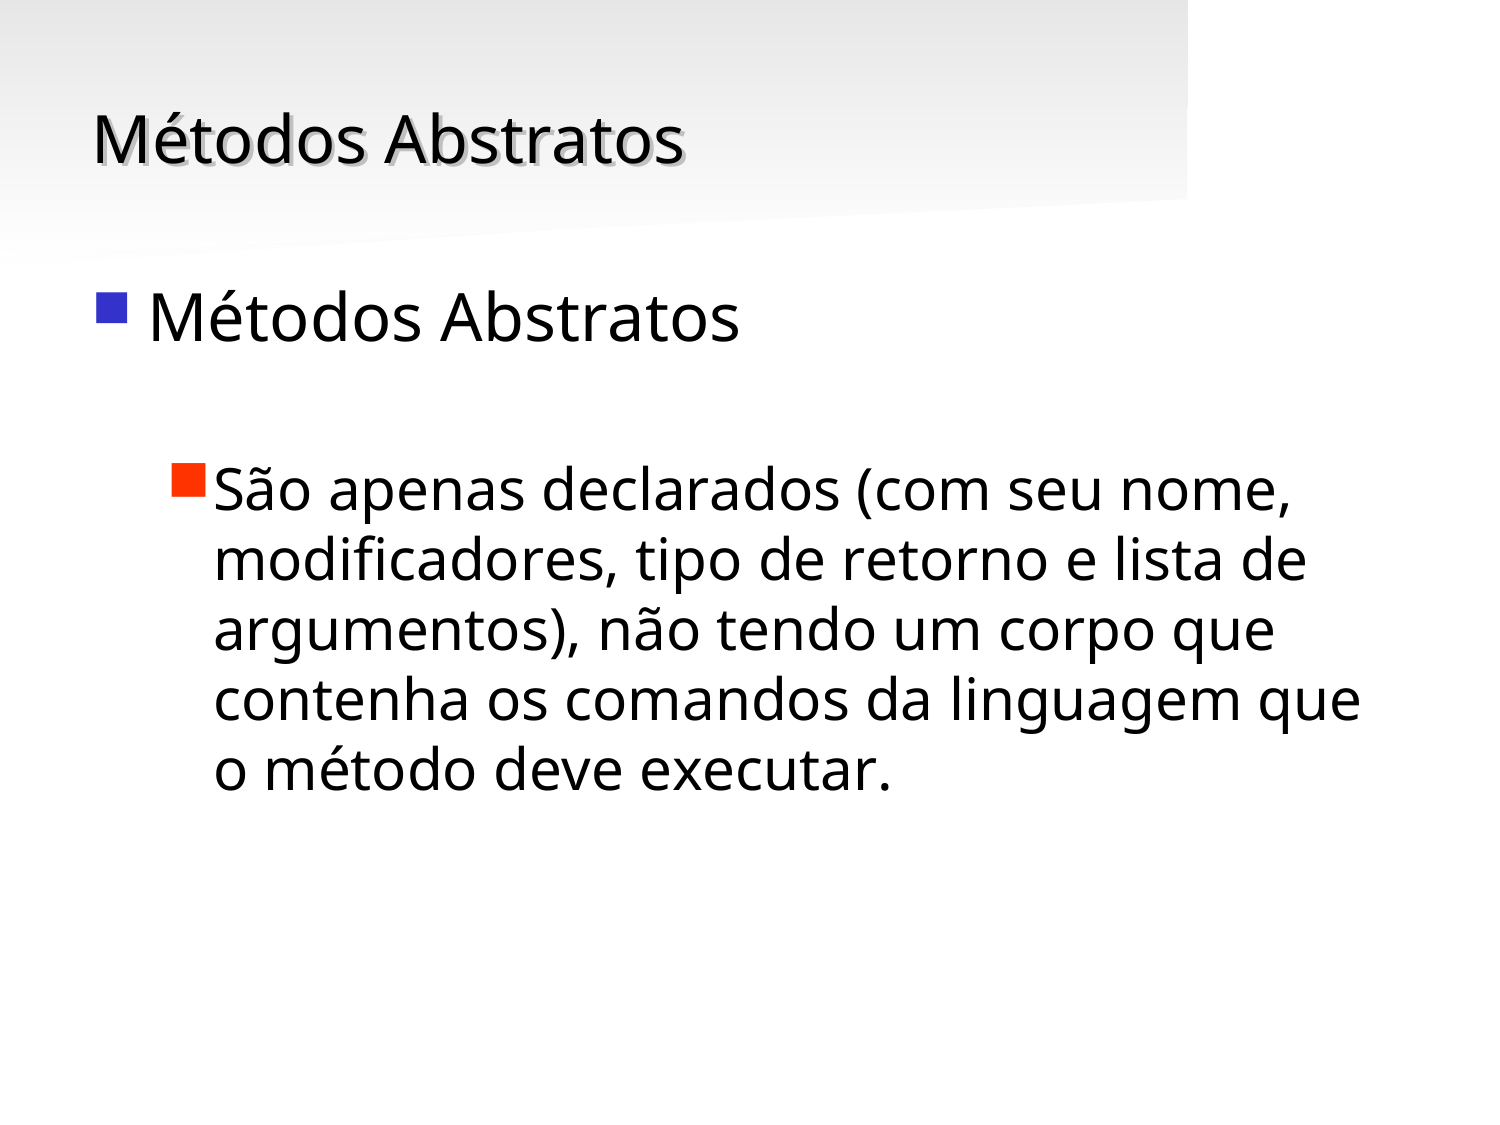

Métodos Abstratos
Métodos Abstratos
São apenas declarados (com seu nome, modificadores, tipo de retorno e lista de argumentos), não tendo um corpo que contenha os comandos da linguagem que o método deve executar.